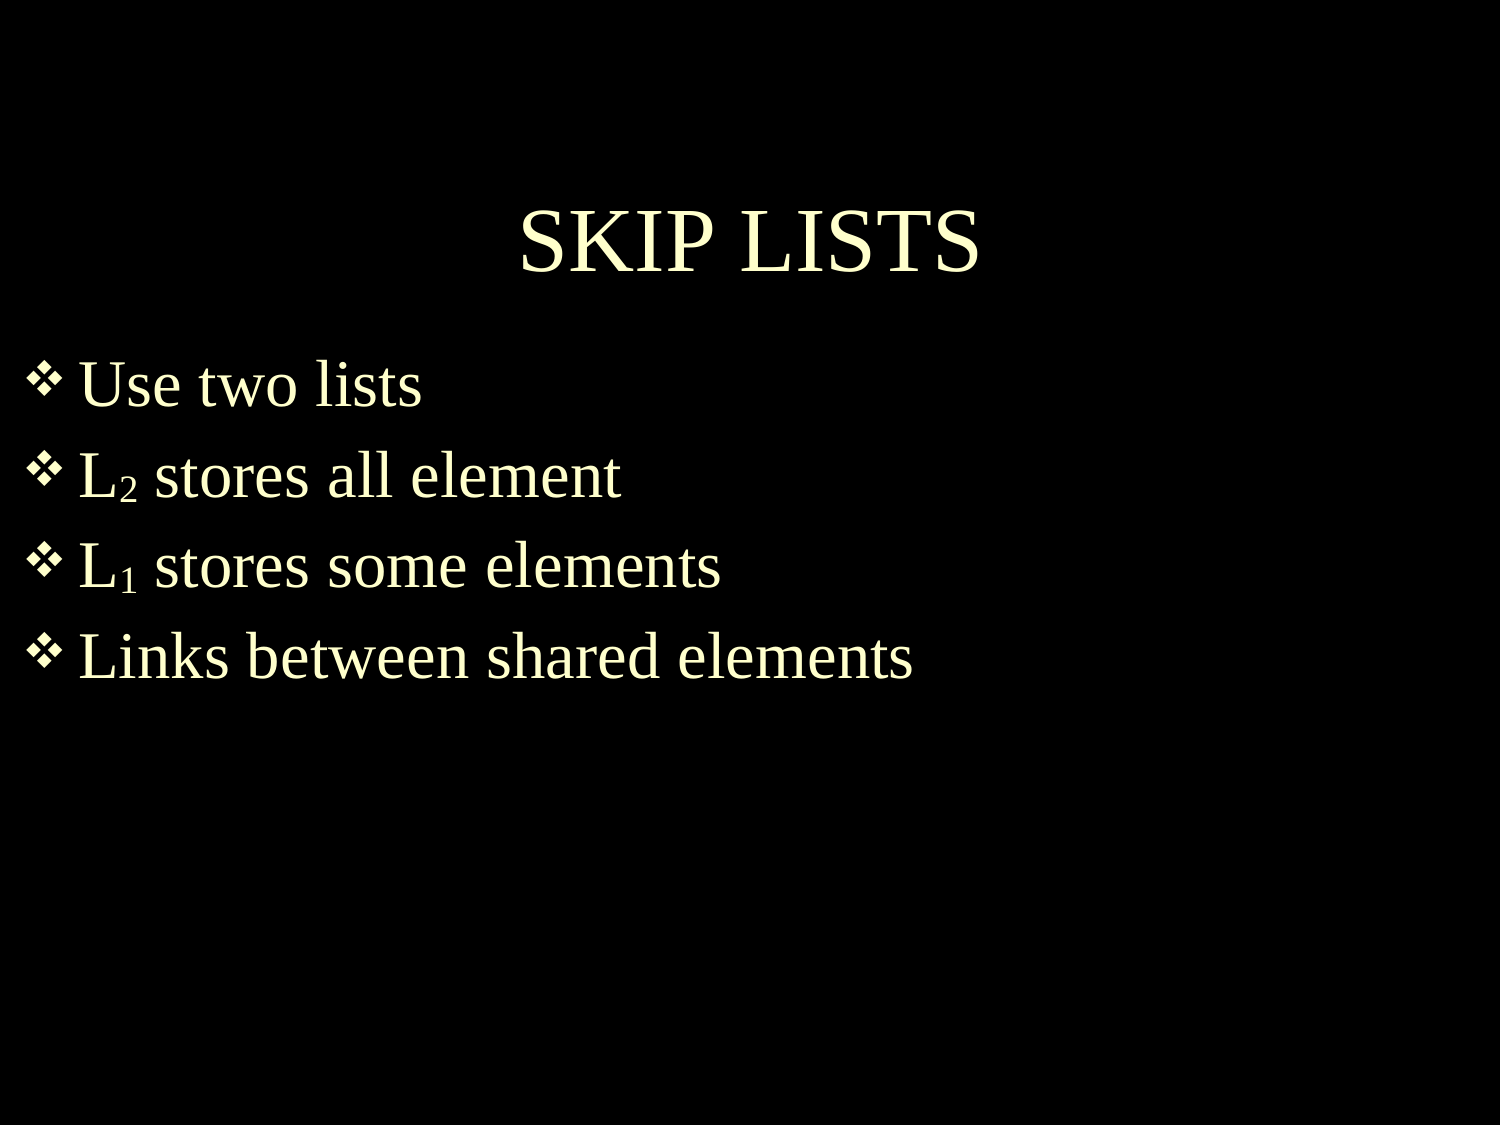

# SKIP LISTS
Use two lists
L2 stores all element
L1 stores some elements
Links between shared elements